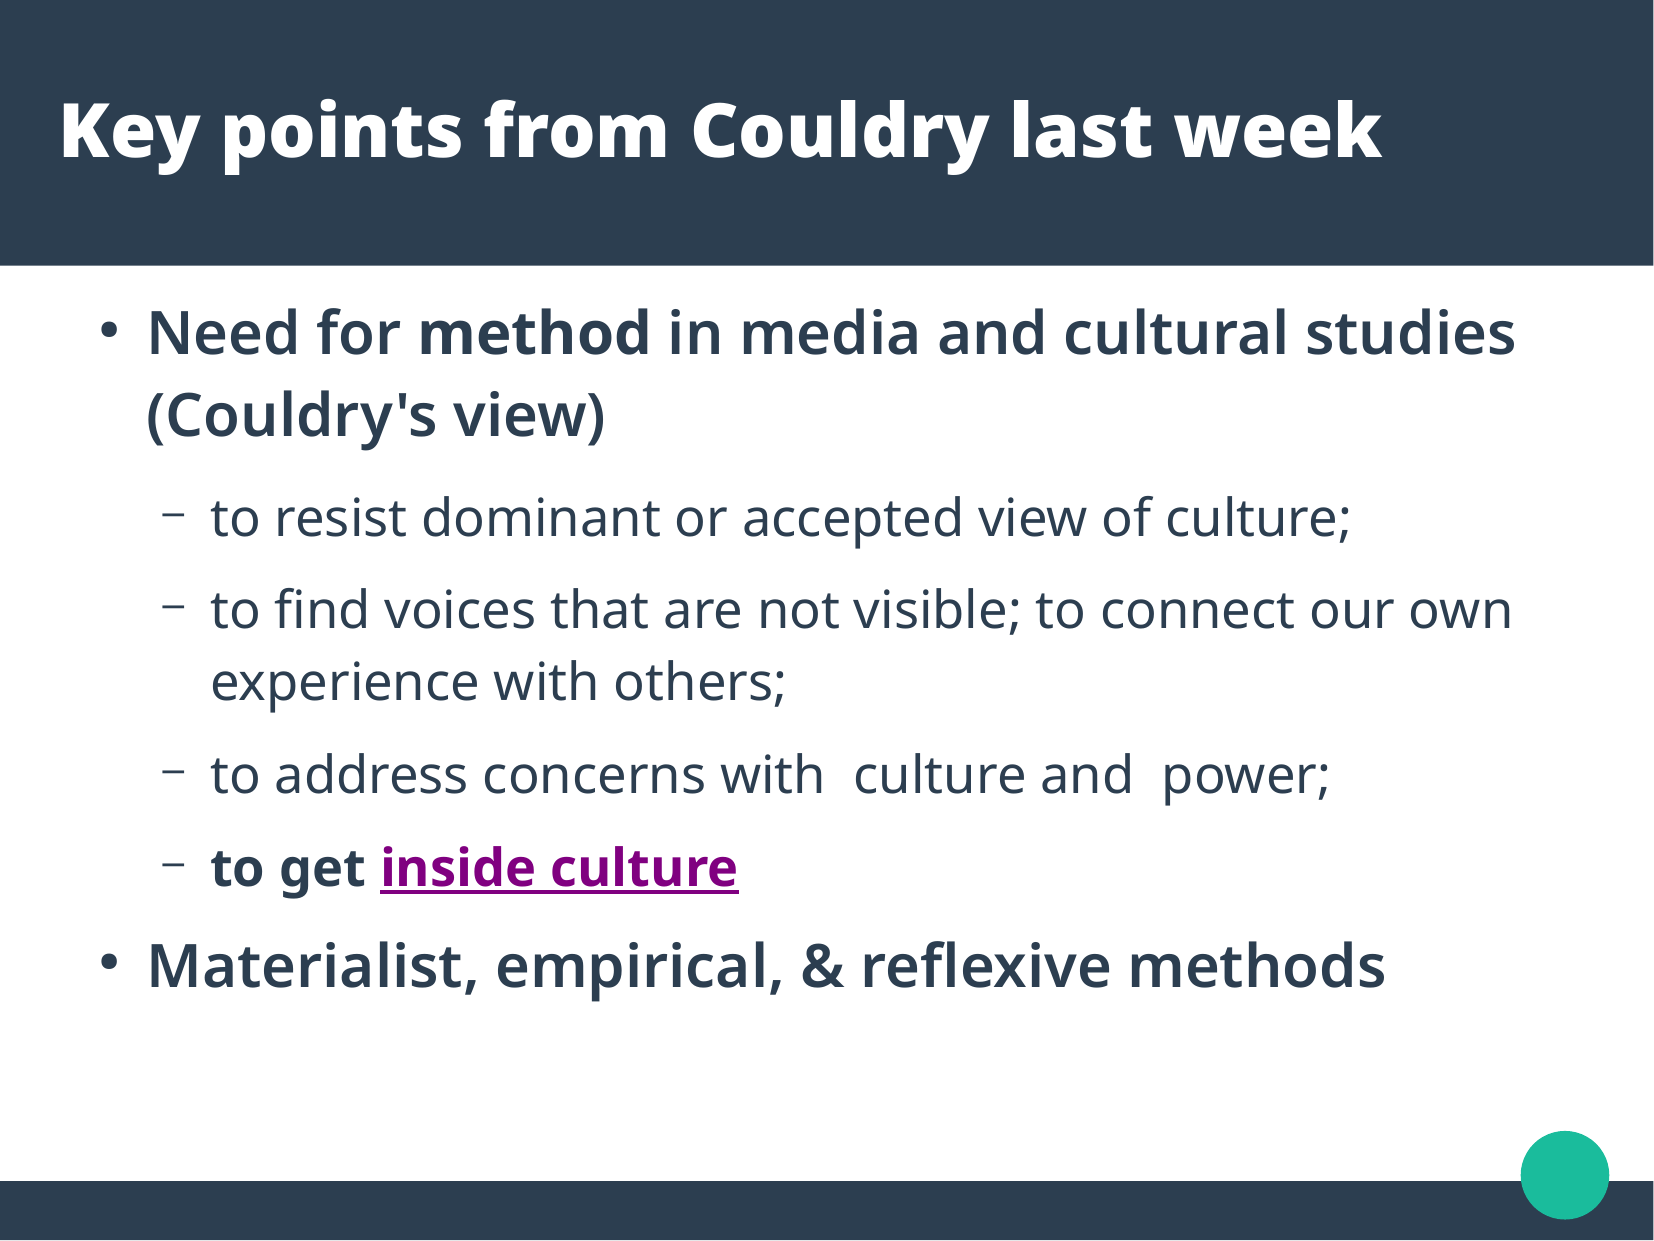

# Key points from Couldry last week
Need for method in media and cultural studies (Couldry's view)
to resist dominant or accepted view of culture;
to find voices that are not visible; to connect our own experience with others;
to address concerns with culture and power;
to get inside culture
Materialist, empirical, & reflexive methods